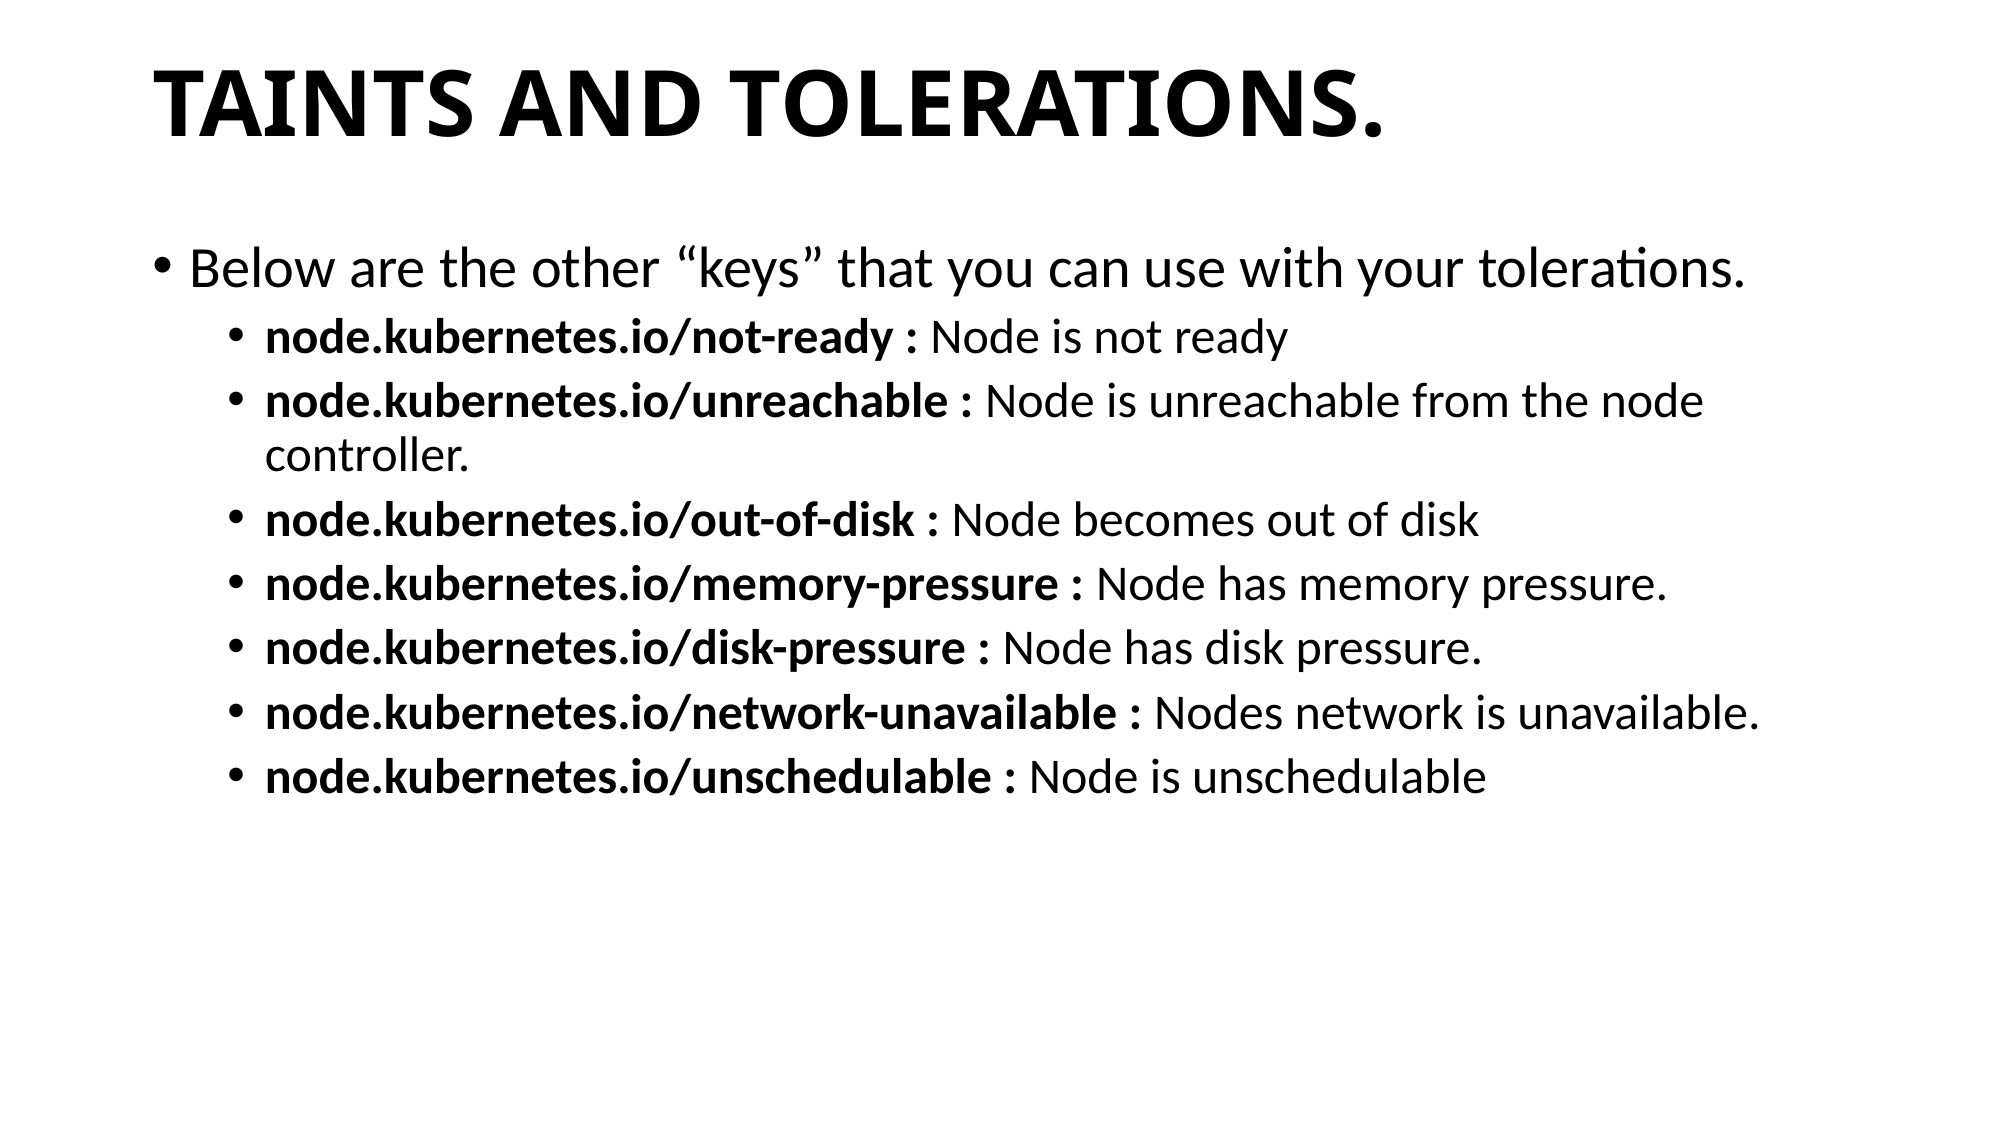

# TAINTS AND TOLERATIONS.
Below are the other “keys” that you can use with your tolerations.
node.kubernetes.io/not-ready : Node is not ready
node.kubernetes.io/unreachable : Node is unreachable from the node controller.
node.kubernetes.io/out-of-disk : Node becomes out of disk
node.kubernetes.io/memory-pressure : Node has memory pressure.
node.kubernetes.io/disk-pressure : Node has disk pressure.
node.kubernetes.io/network-unavailable : Nodes network is unavailable.
node.kubernetes.io/unschedulable : Node is unschedulable